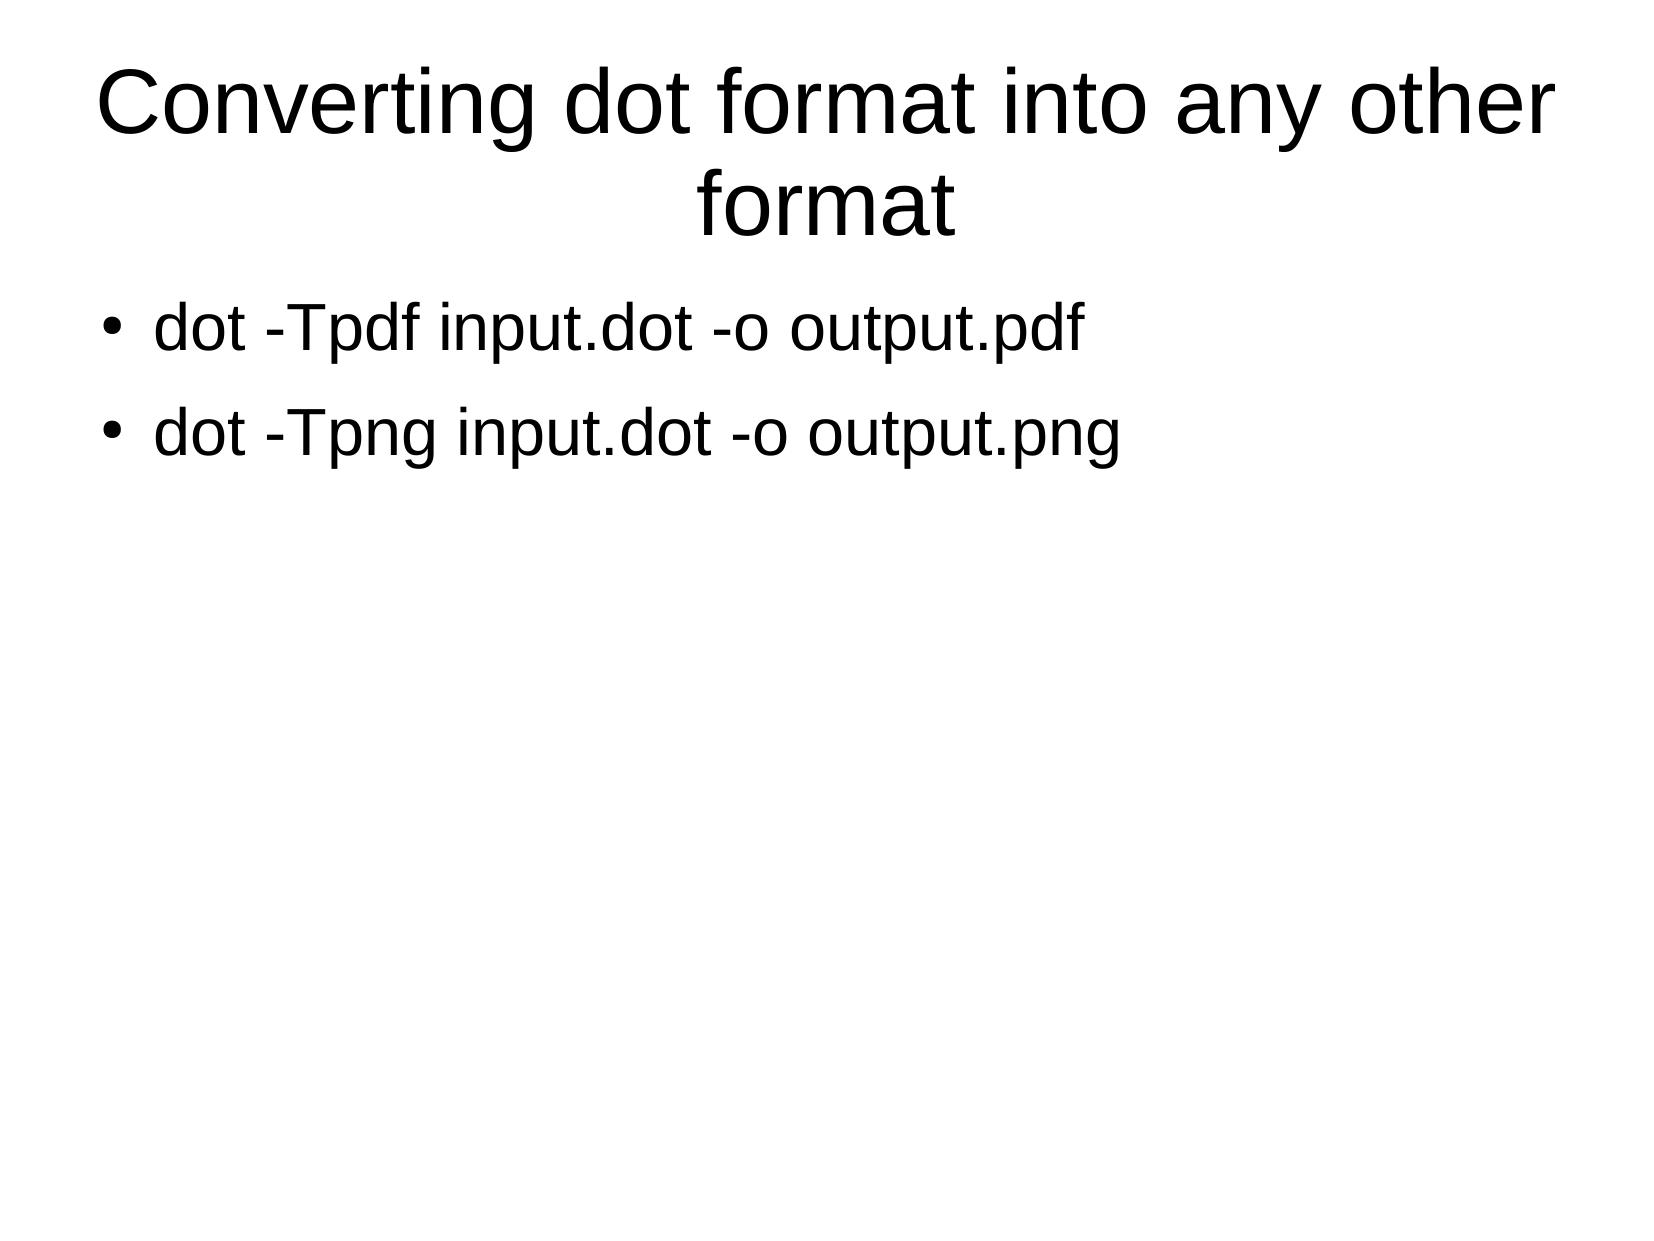

# Converting dot format into any other format
dot -Tpdf input.dot -o output.pdf
dot -Tpng input.dot -o output.png